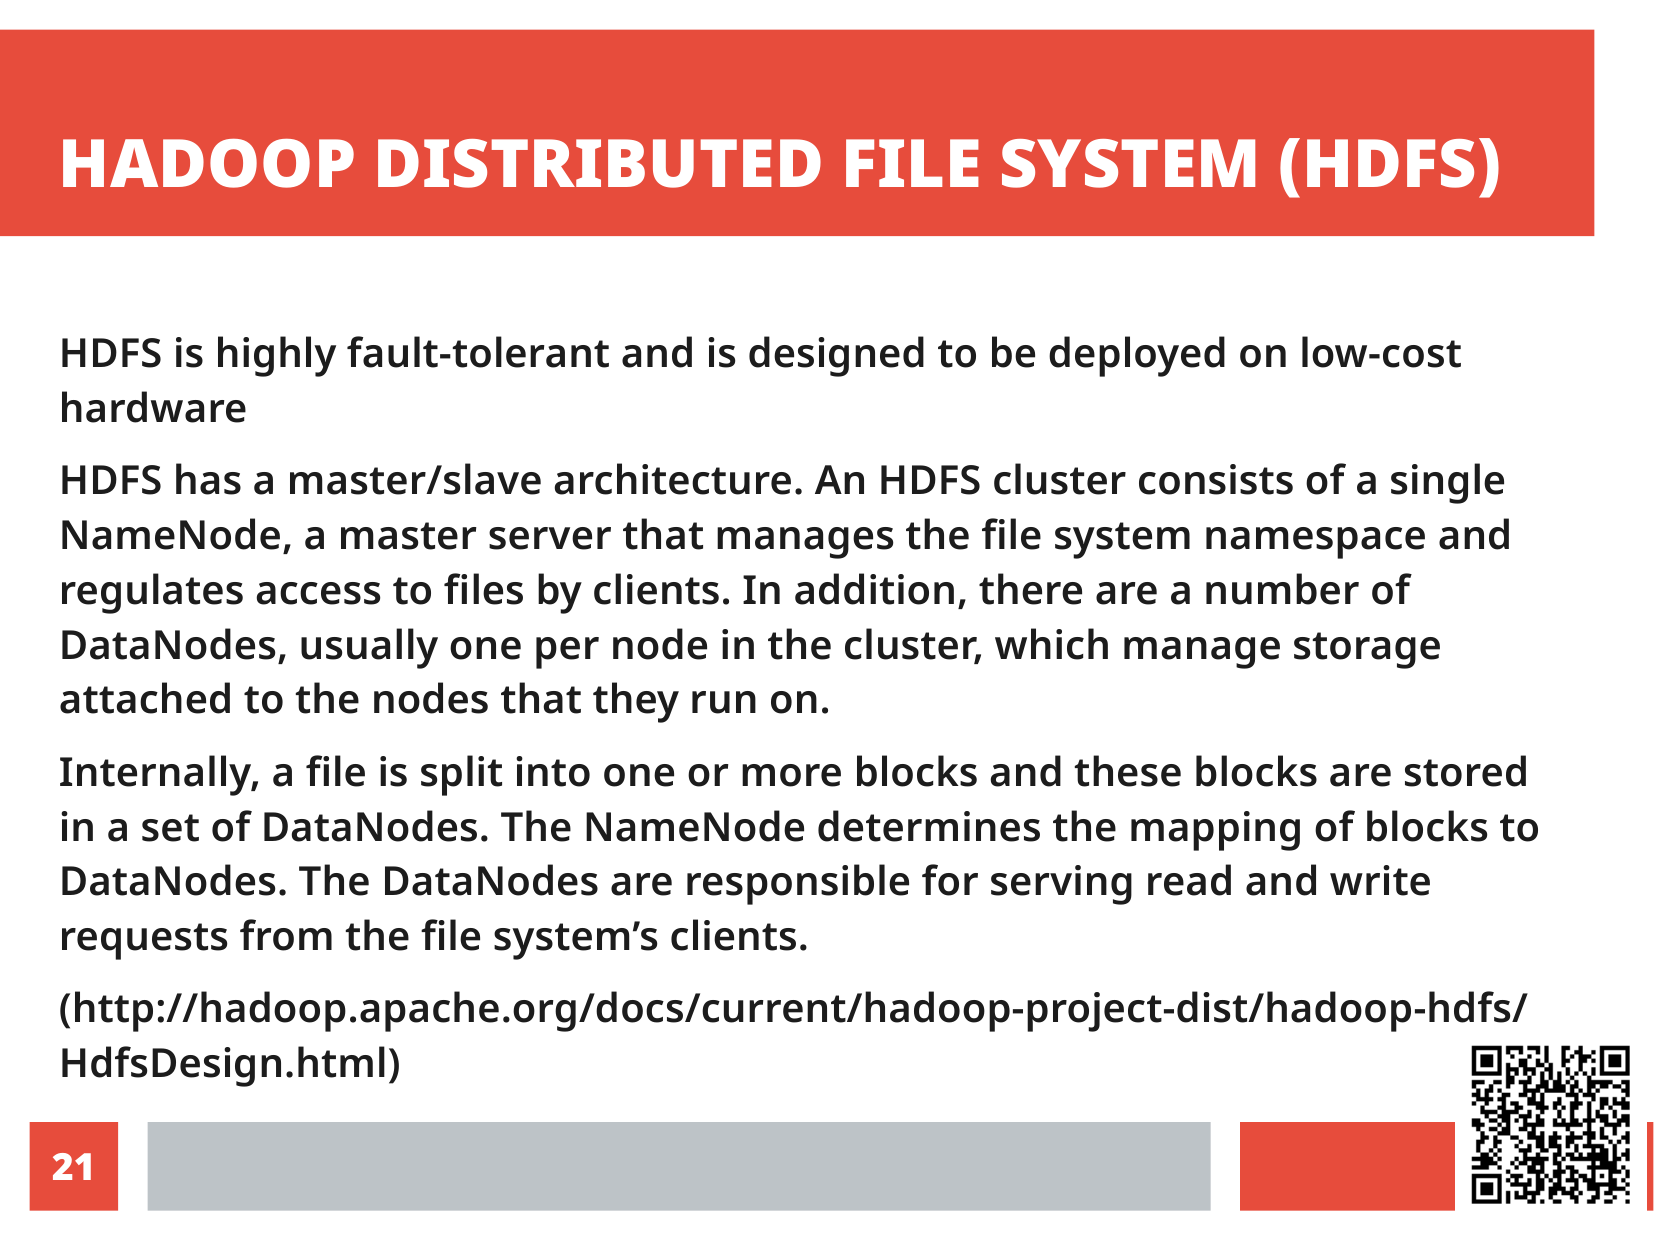

# HADOOP DISTRIBUTED FILE SYSTEM (HDFS)
HDFS is highly fault-tolerant and is designed to be deployed on low-cost hardware
HDFS has a master/slave architecture. An HDFS cluster consists of a single NameNode, a master server that manages the file system namespace and regulates access to files by clients. In addition, there are a number of DataNodes, usually one per node in the cluster, which manage storage attached to the nodes that they run on.
Internally, a file is split into one or more blocks and these blocks are stored in a set of DataNodes. The NameNode determines the mapping of blocks to DataNodes. The DataNodes are responsible for serving read and write requests from the file system’s clients.
(http://hadoop.apache.org/docs/current/hadoop-project-dist/hadoop-hdfs/HdfsDesign.html)
21